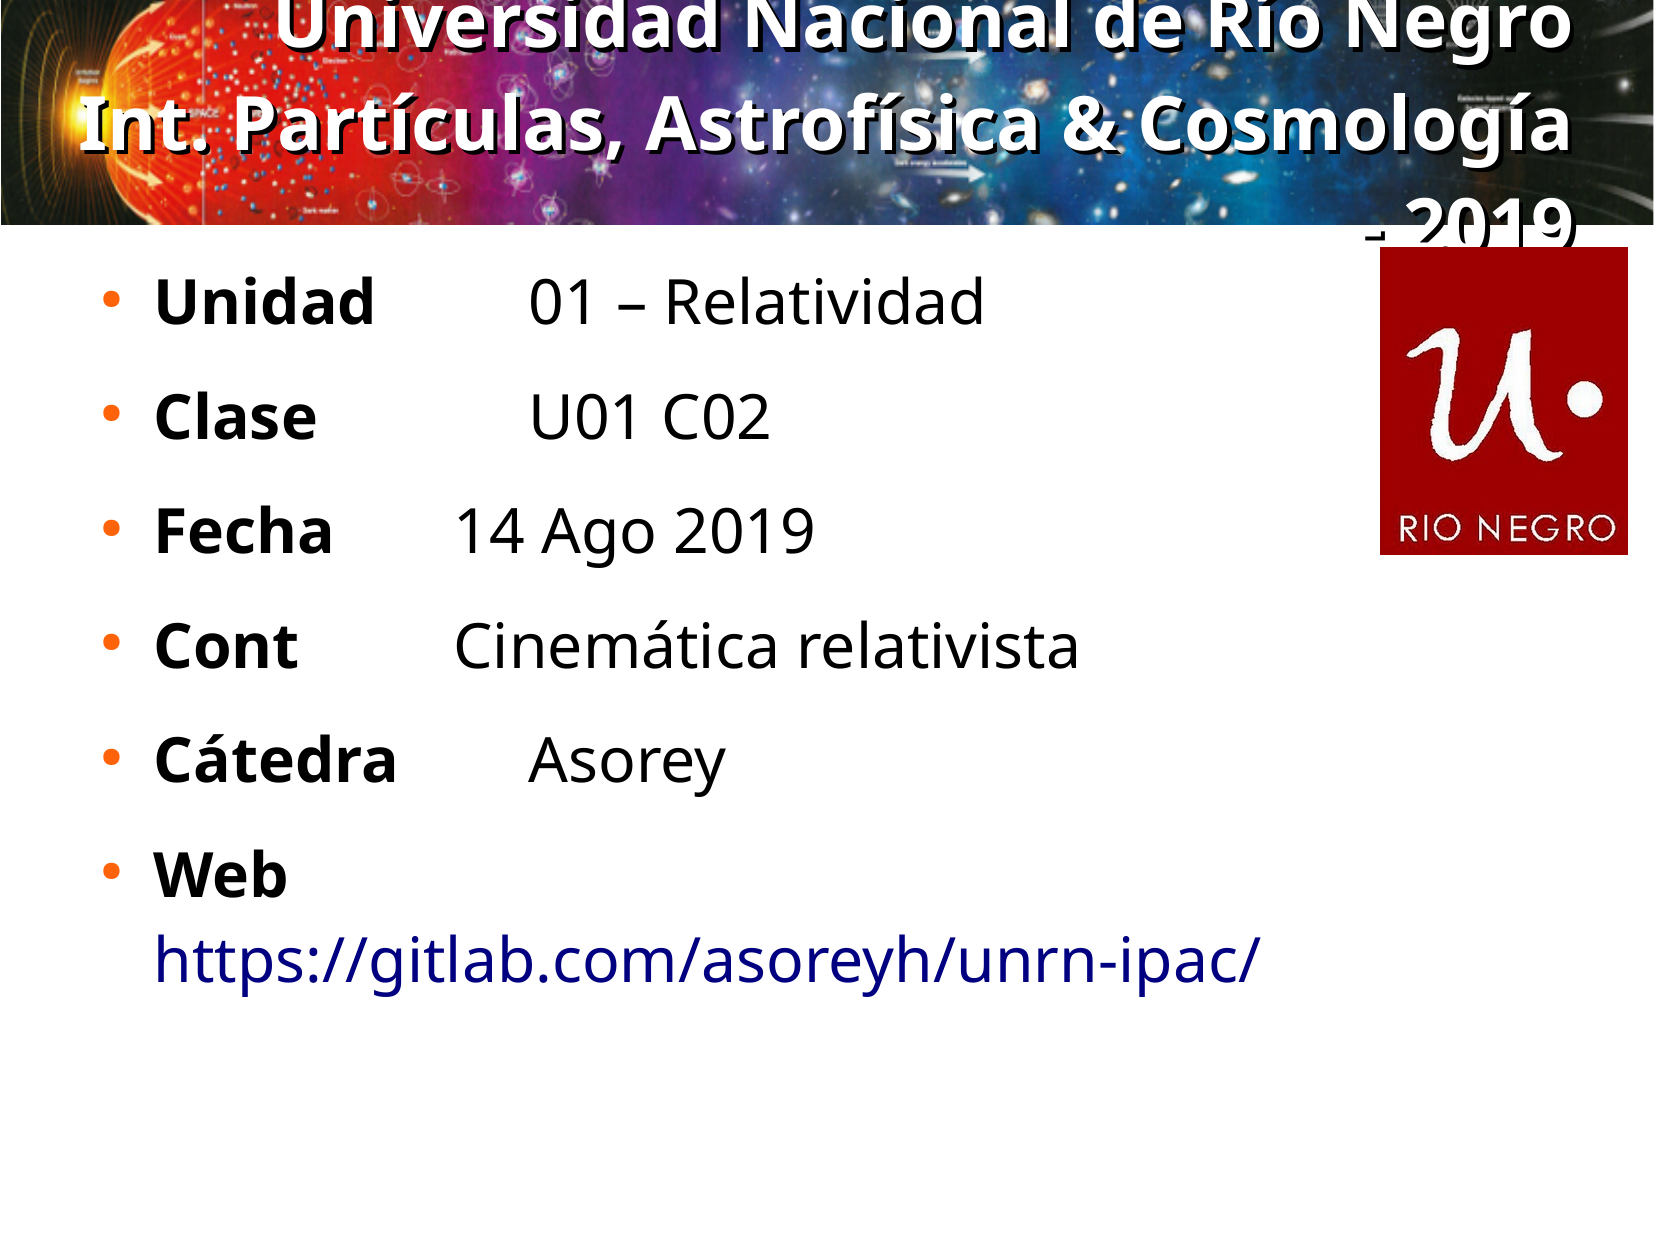

# Universidad Nacional de Río Negro Int. Partículas, Astrofísica & Cosmología - 2019
Unidad 		01 – Relatividad
Clase			U01 C02
Fecha		14 Ago 2019
Cont			Cinemática relativista
Cátedra		Asorey
Web 			https://gitlab.com/asoreyh/unrn-ipac/